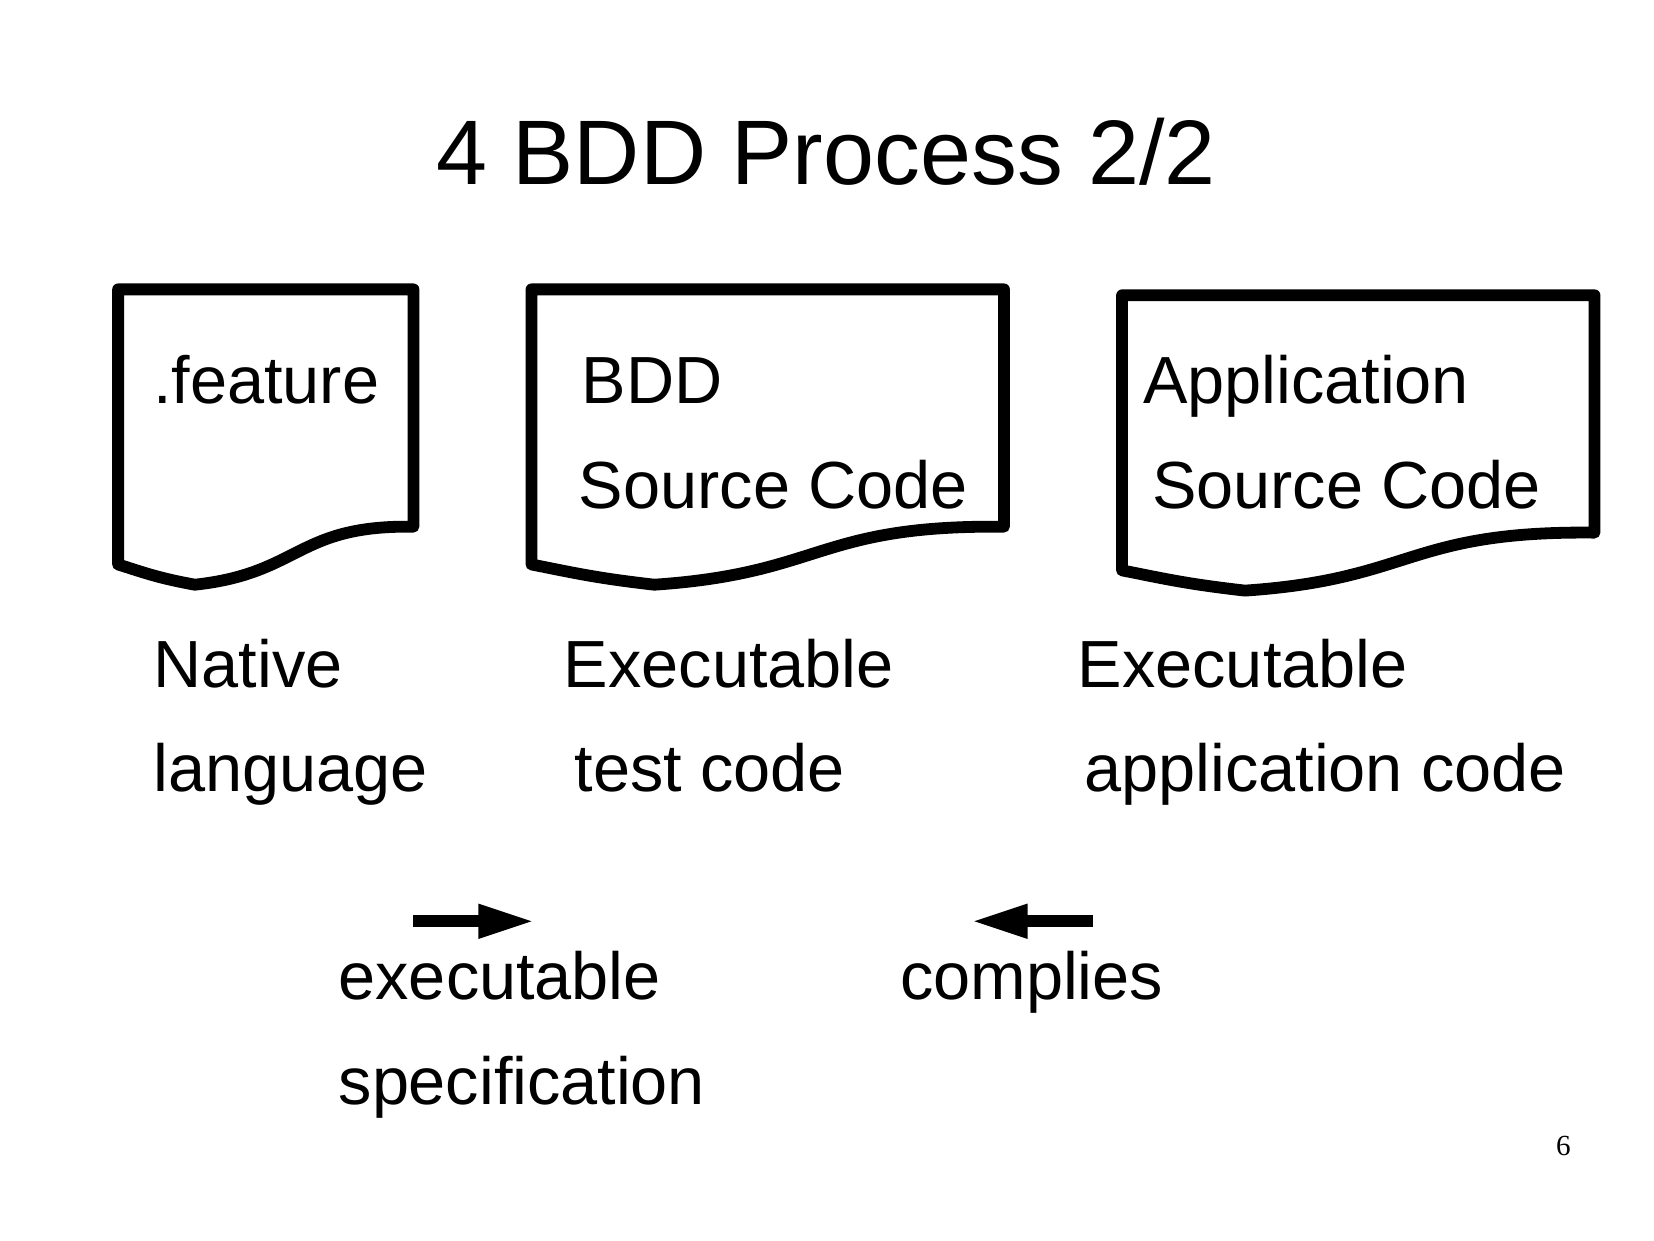

# 4 BDD Process 2/2
.feature BDD Application
 Source Code Source Code
Native Executable Executable
language test code application code
 executable complies
 specification
6